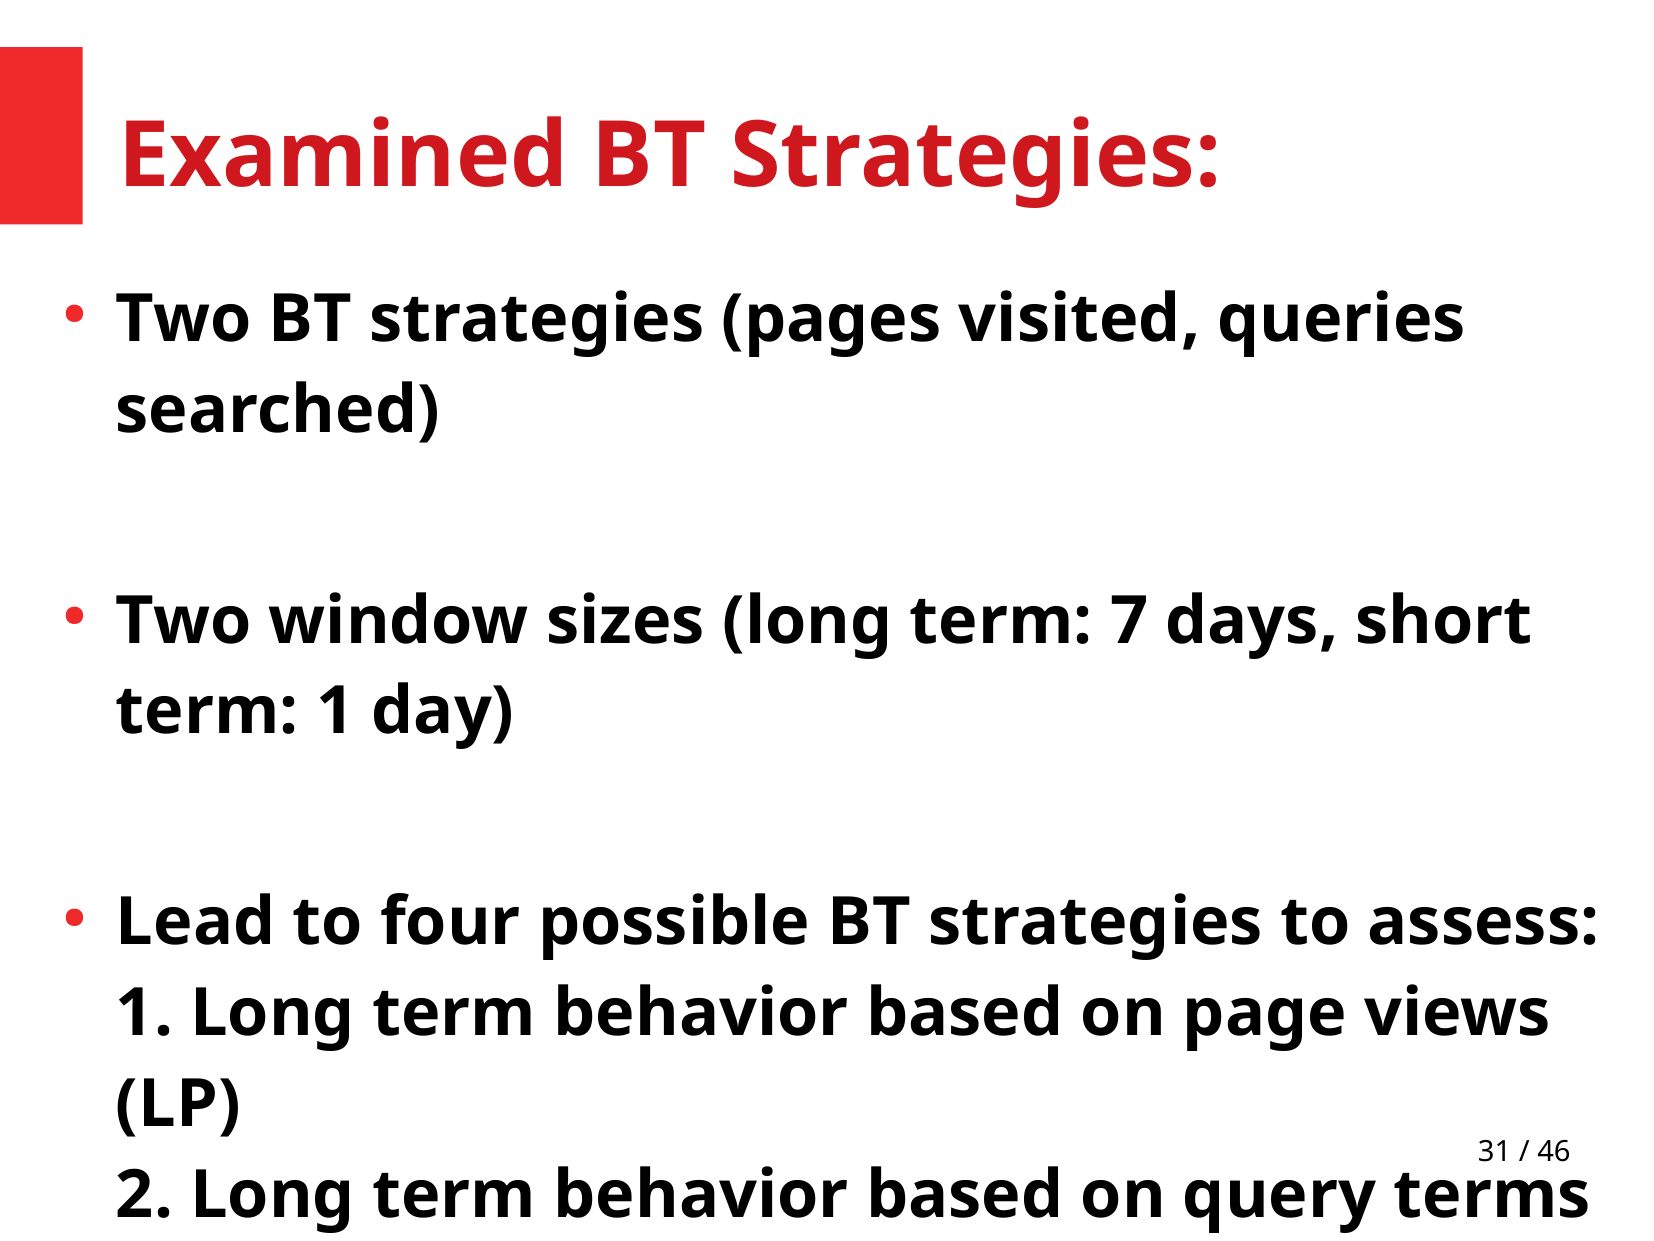

# Examined BT Strategies:
Two BT strategies (pages visited, queries searched)
Two window sizes (long term: 7 days, short term: 1 day)
Lead to four possible BT strategies to assess:
1. Long term behavior based on page views (LP)
2. Long term behavior based on query terms (LQ)
3. Short term behavior based on page views (SP)
4. Short term behavior based on query terms (SQ)
31